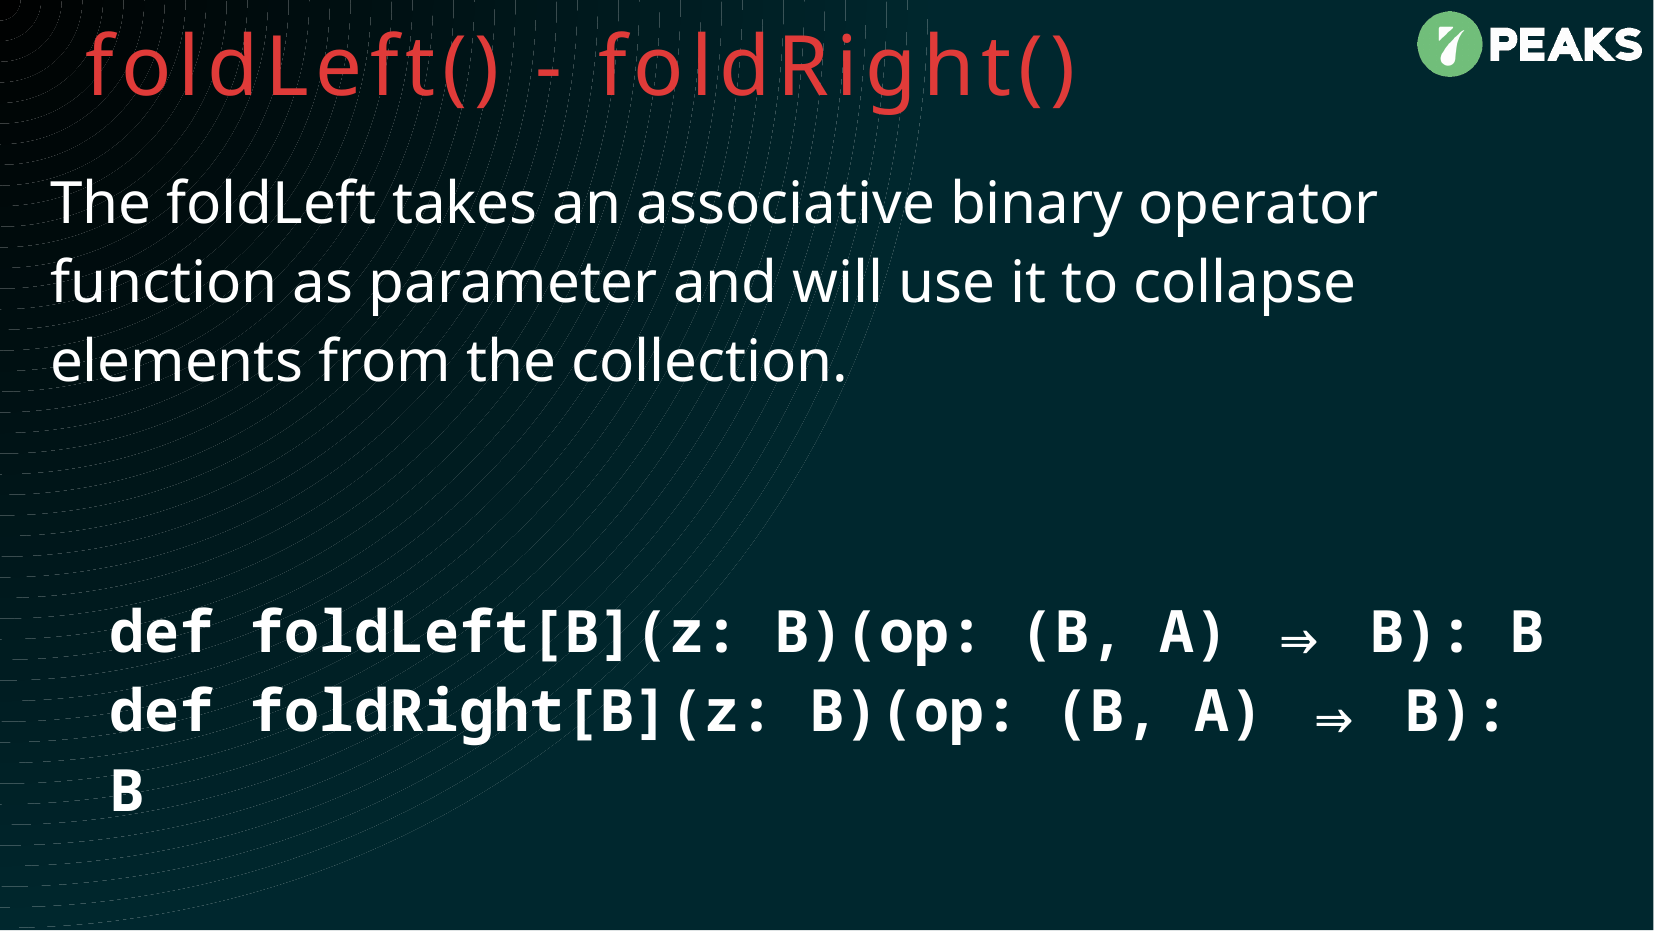

foldLeft() - foldRight()
The foldLeft takes an associative binary operator function as parameter and will use it to collapse elements from the collection.
def foldLeft[B](z: B)(op: (B, A) ⇒ B): B
def foldRight[B](z: B)(op: (B, A) ⇒ B): B